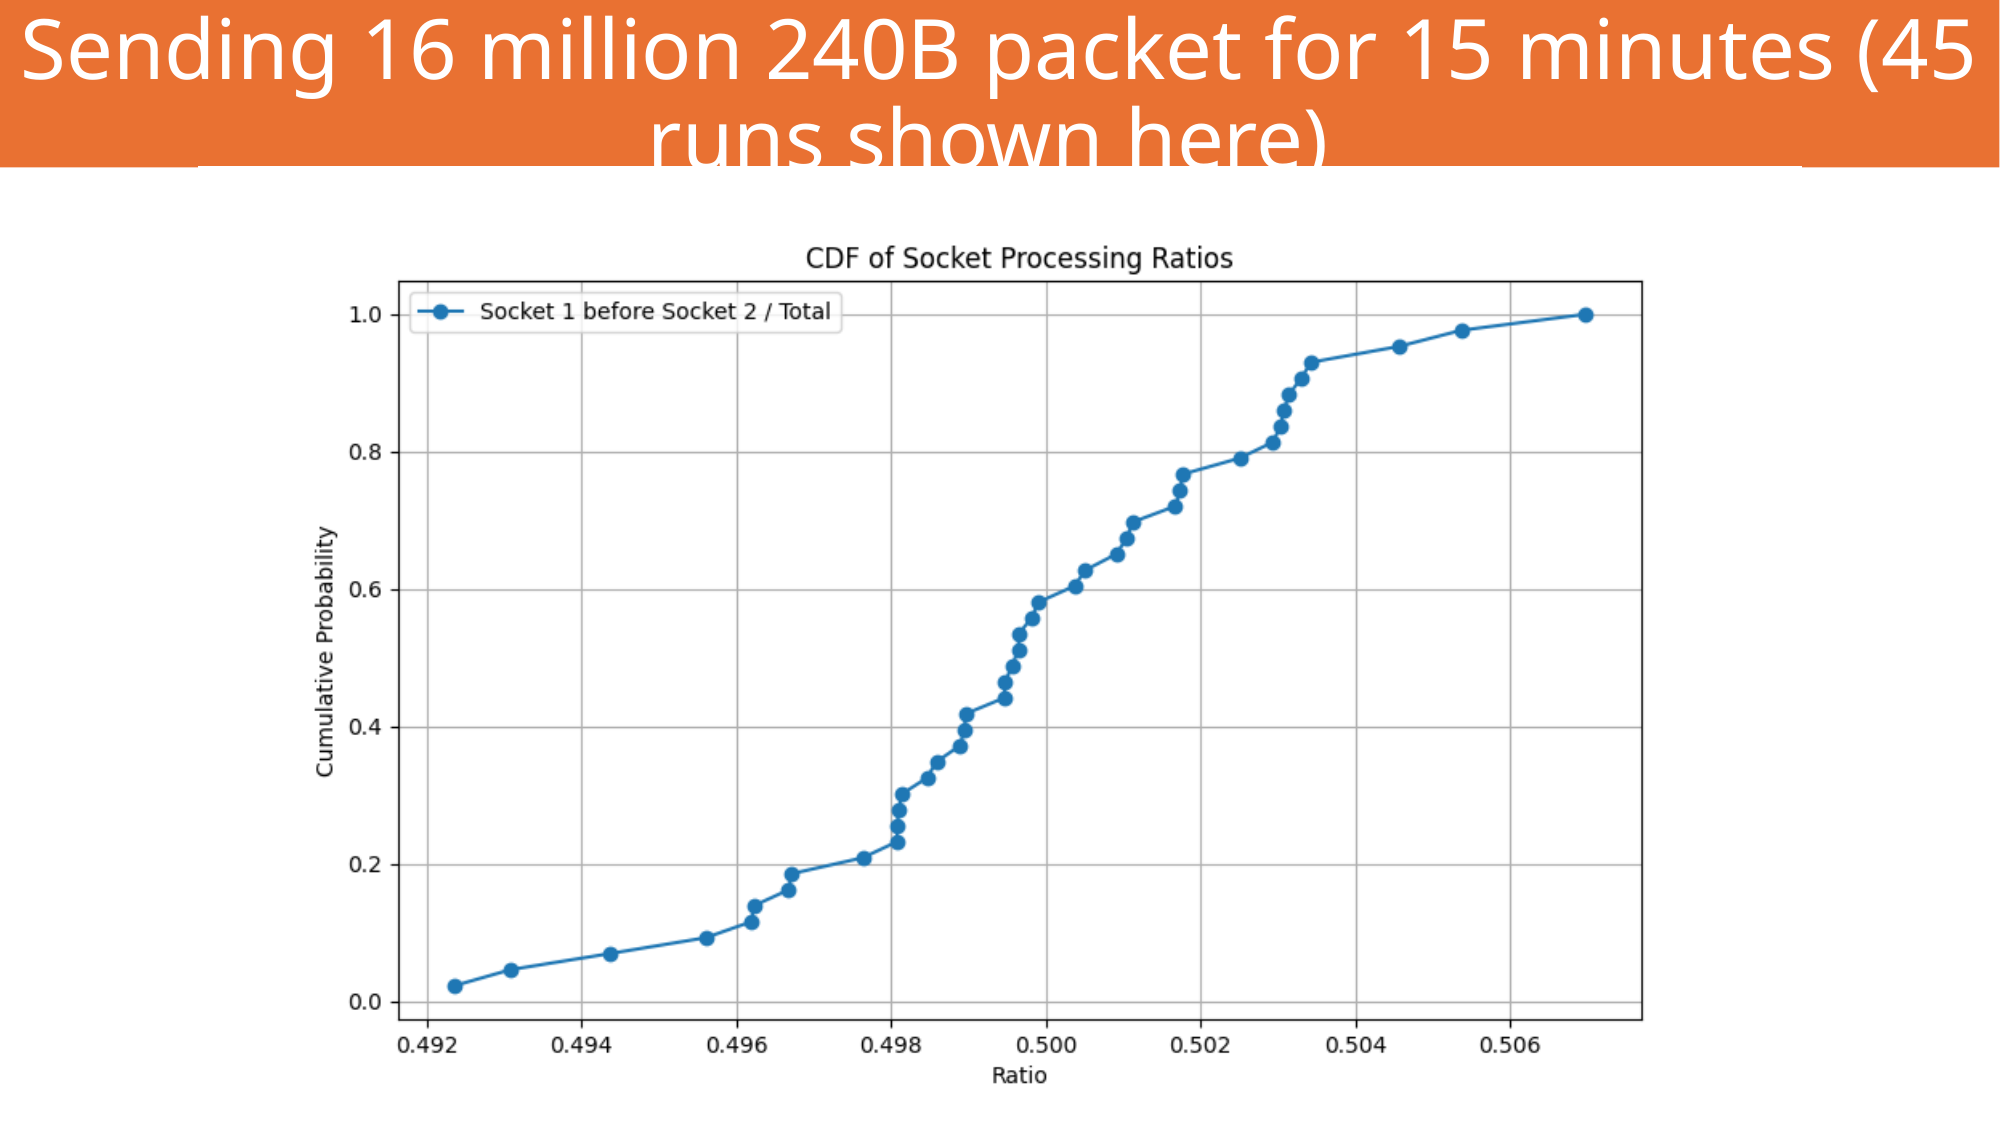

# Sending 16 million 240B packet for 15 minutes (45 runs shown here)